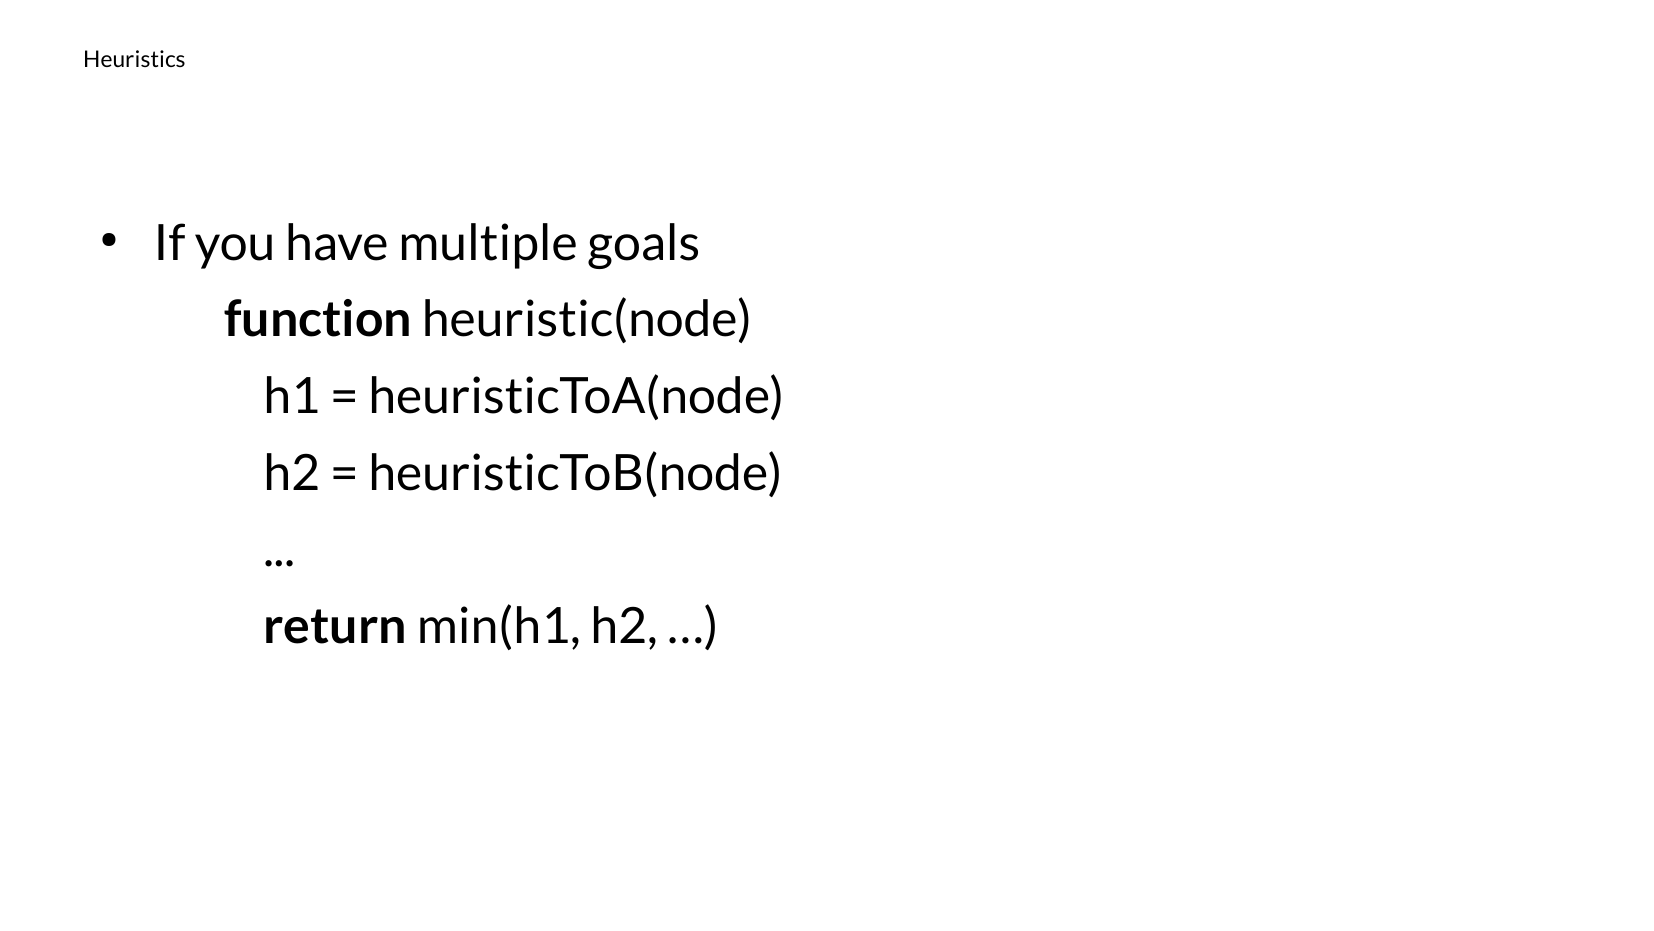

# Heuristics
If you have multiple goals
function heuristic(node)
 h1 = heuristicToA(node)
 h2 = heuristicToB(node)
 ...
 return min(h1, h2, …)